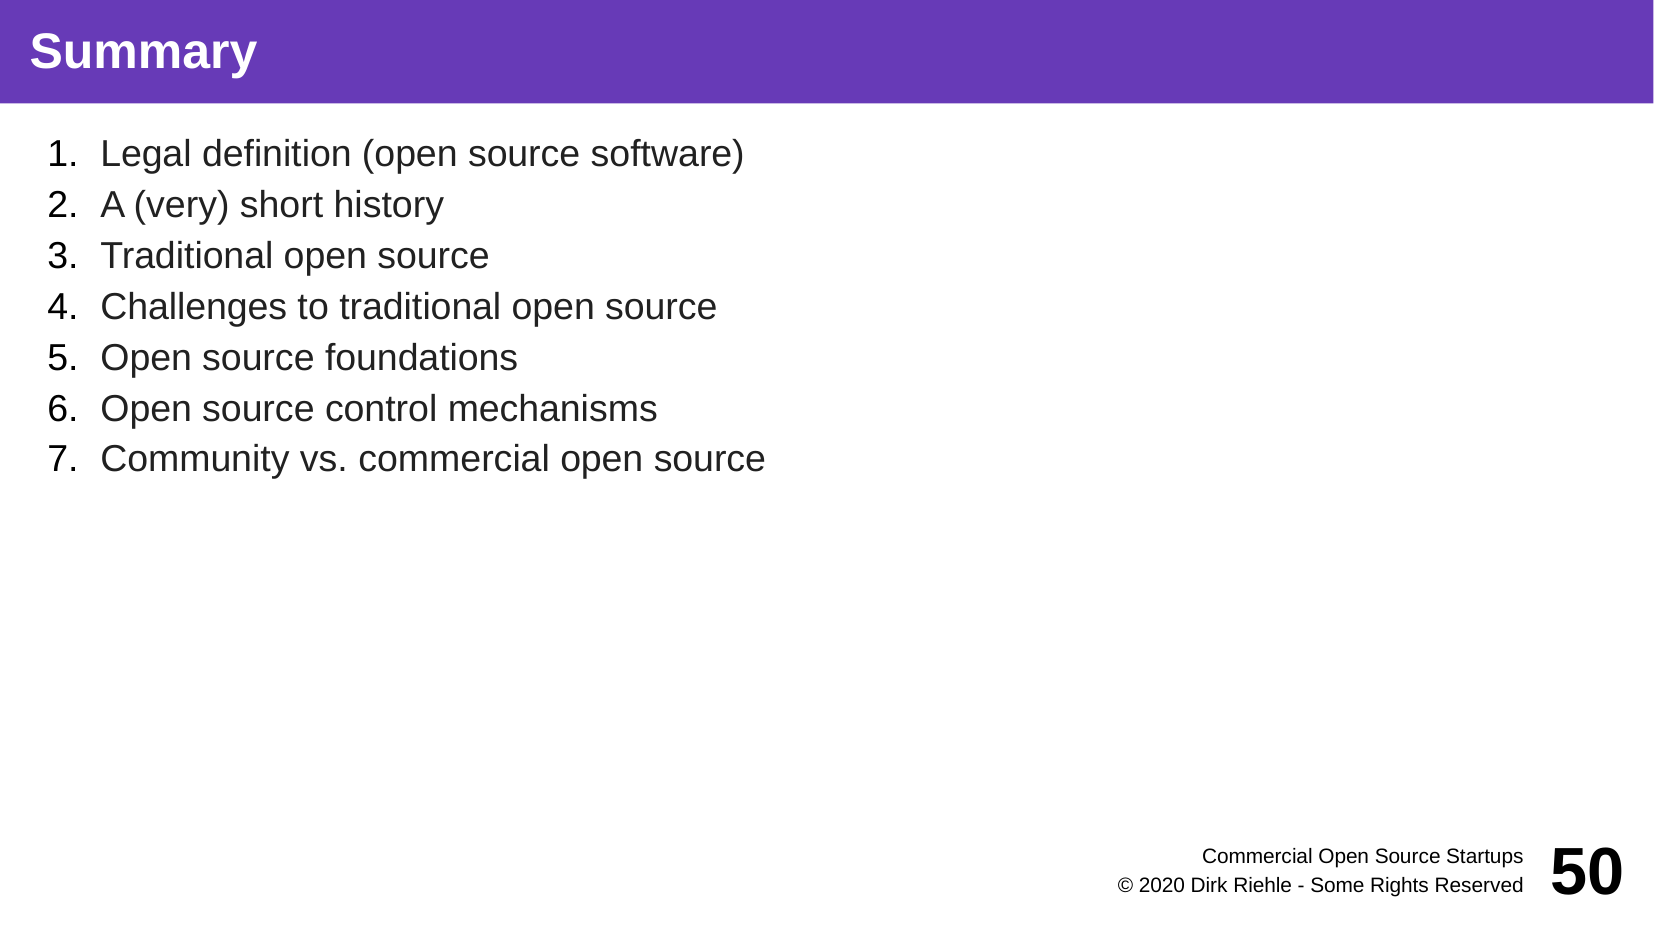

# Summary
Legal definition (open source software)
A (very) short history
Traditional open source
Challenges to traditional open source
Open source foundations
Open source control mechanisms
Community vs. commercial open source
Commercial Open Source Startups
50
© 2020 Dirk Riehle - Some Rights Reserved